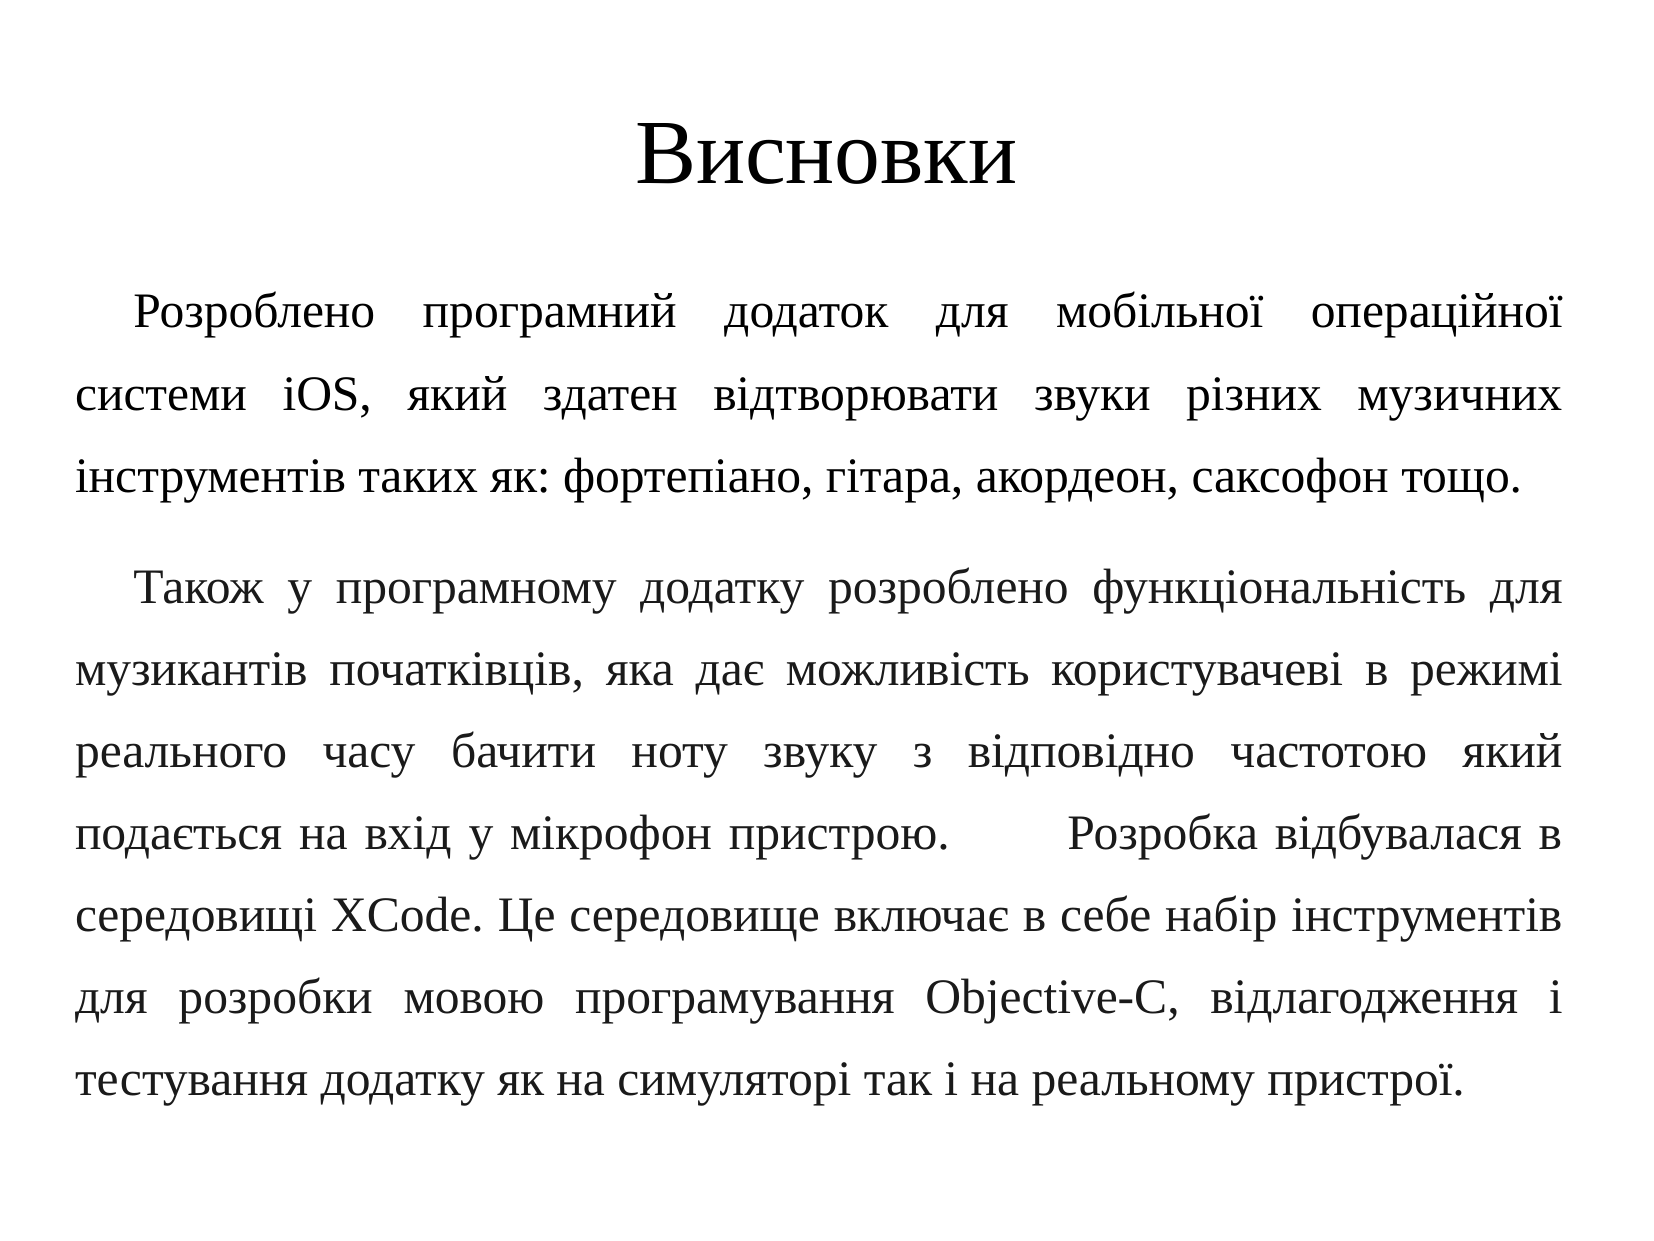

# Висновки
Розроблено програмний додаток для мобільної операційної системи iOS, який здатен відтворювати звуки різних музичних інструментів таких як: фортепіано, гітара, акордеон, саксофон тощо.
Також у програмному додатку розроблено функціональність для музикантів початківців, яка дає можливість користувачеві в режимі реального часу бачити ноту звуку з відповідно частотою який подається на вхід у мікрофон пристрою.         Розробка відбувалася в середовищі XCode. Це середовище включає в себе набір інструментів для розробки мовою програмування Objective-C, відлагодження і тестування додатку як на симуляторі так і на реальному пристрої.